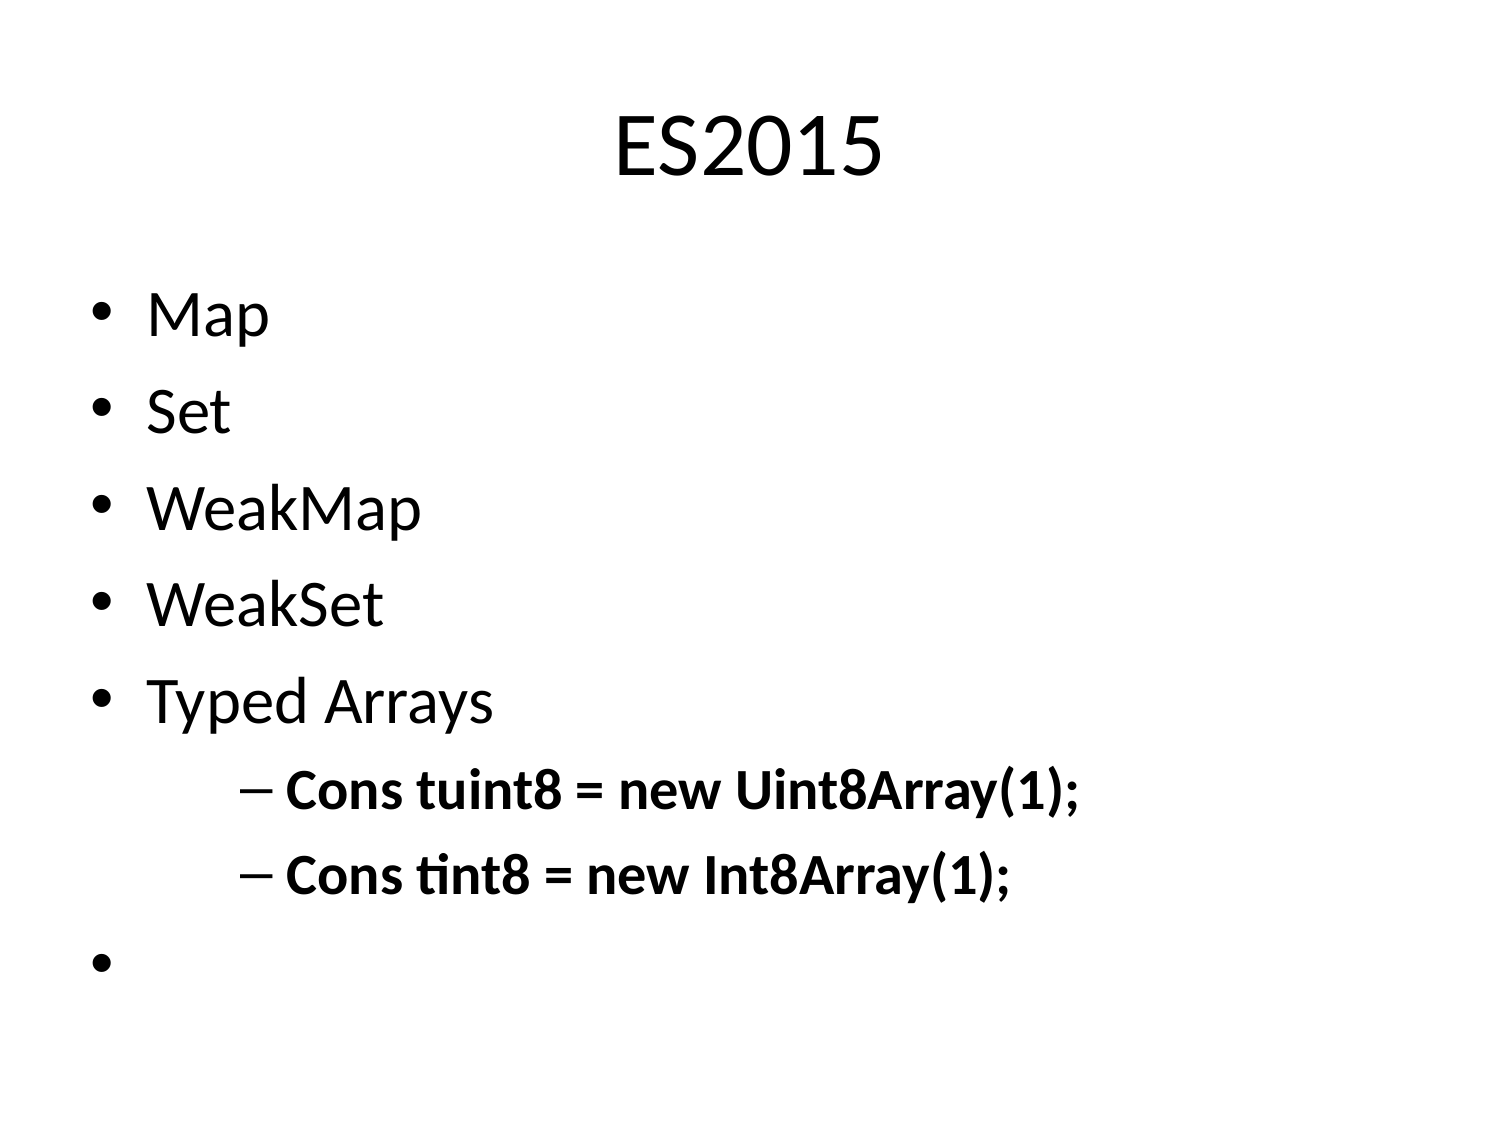

# ES2015
Map
Set
WeakMap
WeakSet
Typed Arrays
Cons tuint8 = new Uint8Array(1);
Cons tint8 = new Int8Array(1);